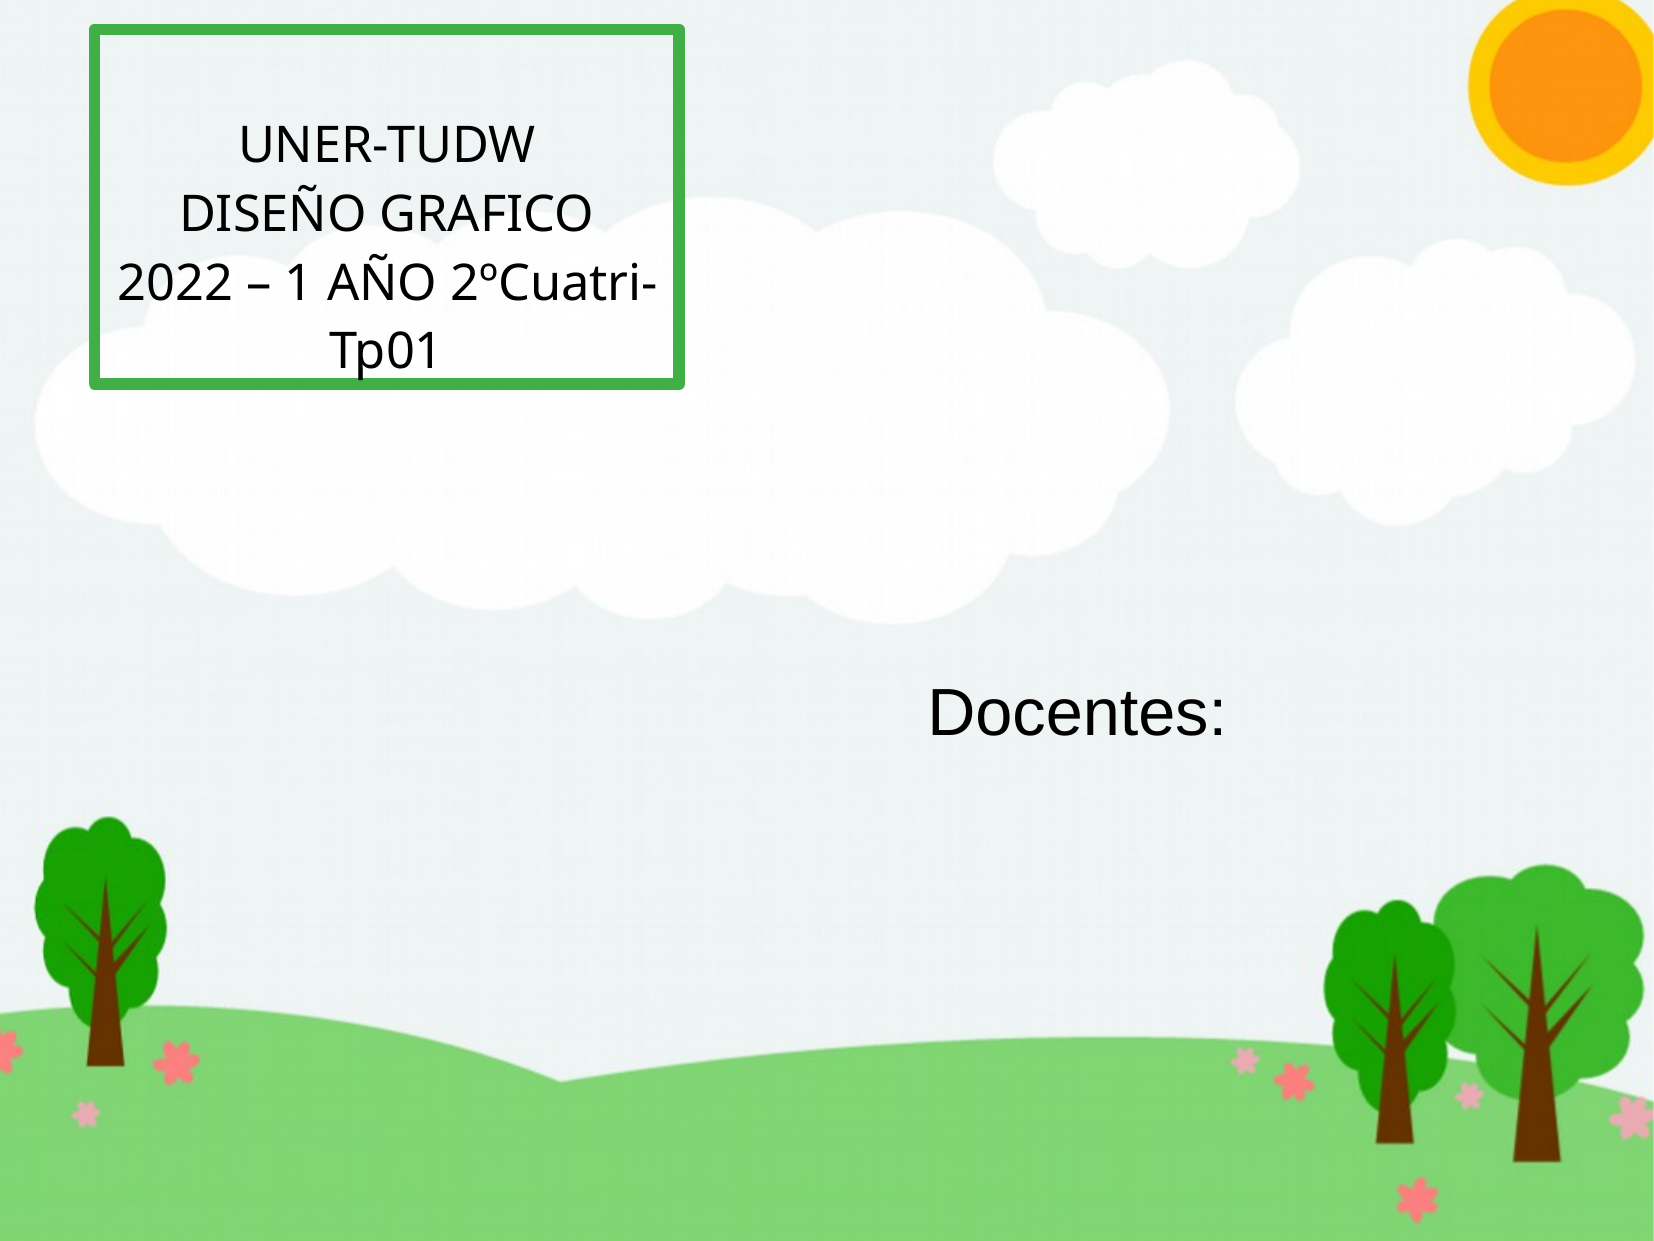

# UNER-TUDW DISEÑO GRAFICO 2022 – 1 AÑO 2ºCuatri-Tp01
Docentes: